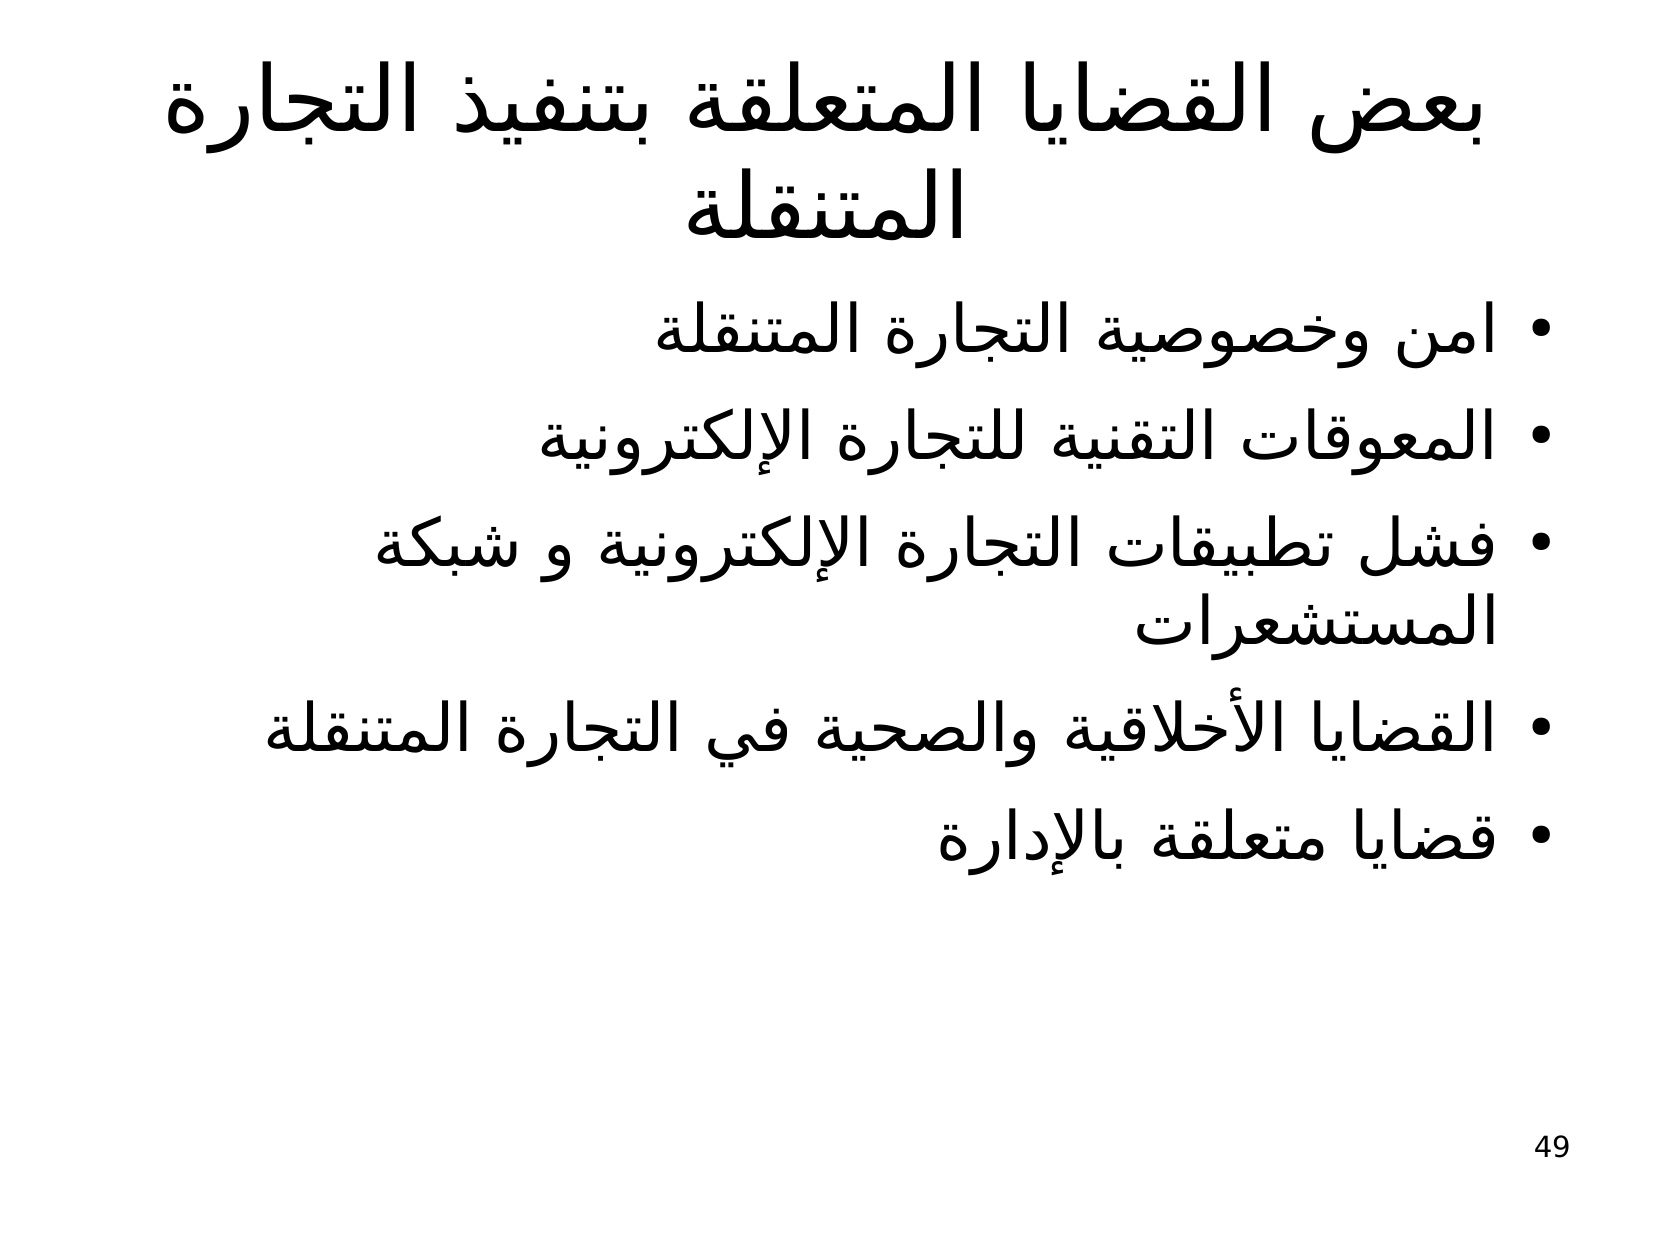

# بعض القضايا المتعلقة بتنفيذ التجارة المتنقلة
امن وخصوصية التجارة المتنقلة
المعوقات التقنية للتجارة الإلكترونية
فشل تطبيقات التجارة الإلكترونية و شبكة المستشعرات
القضايا الأخلاقية والصحية في التجارة المتنقلة
قضايا متعلقة بالإدارة
49